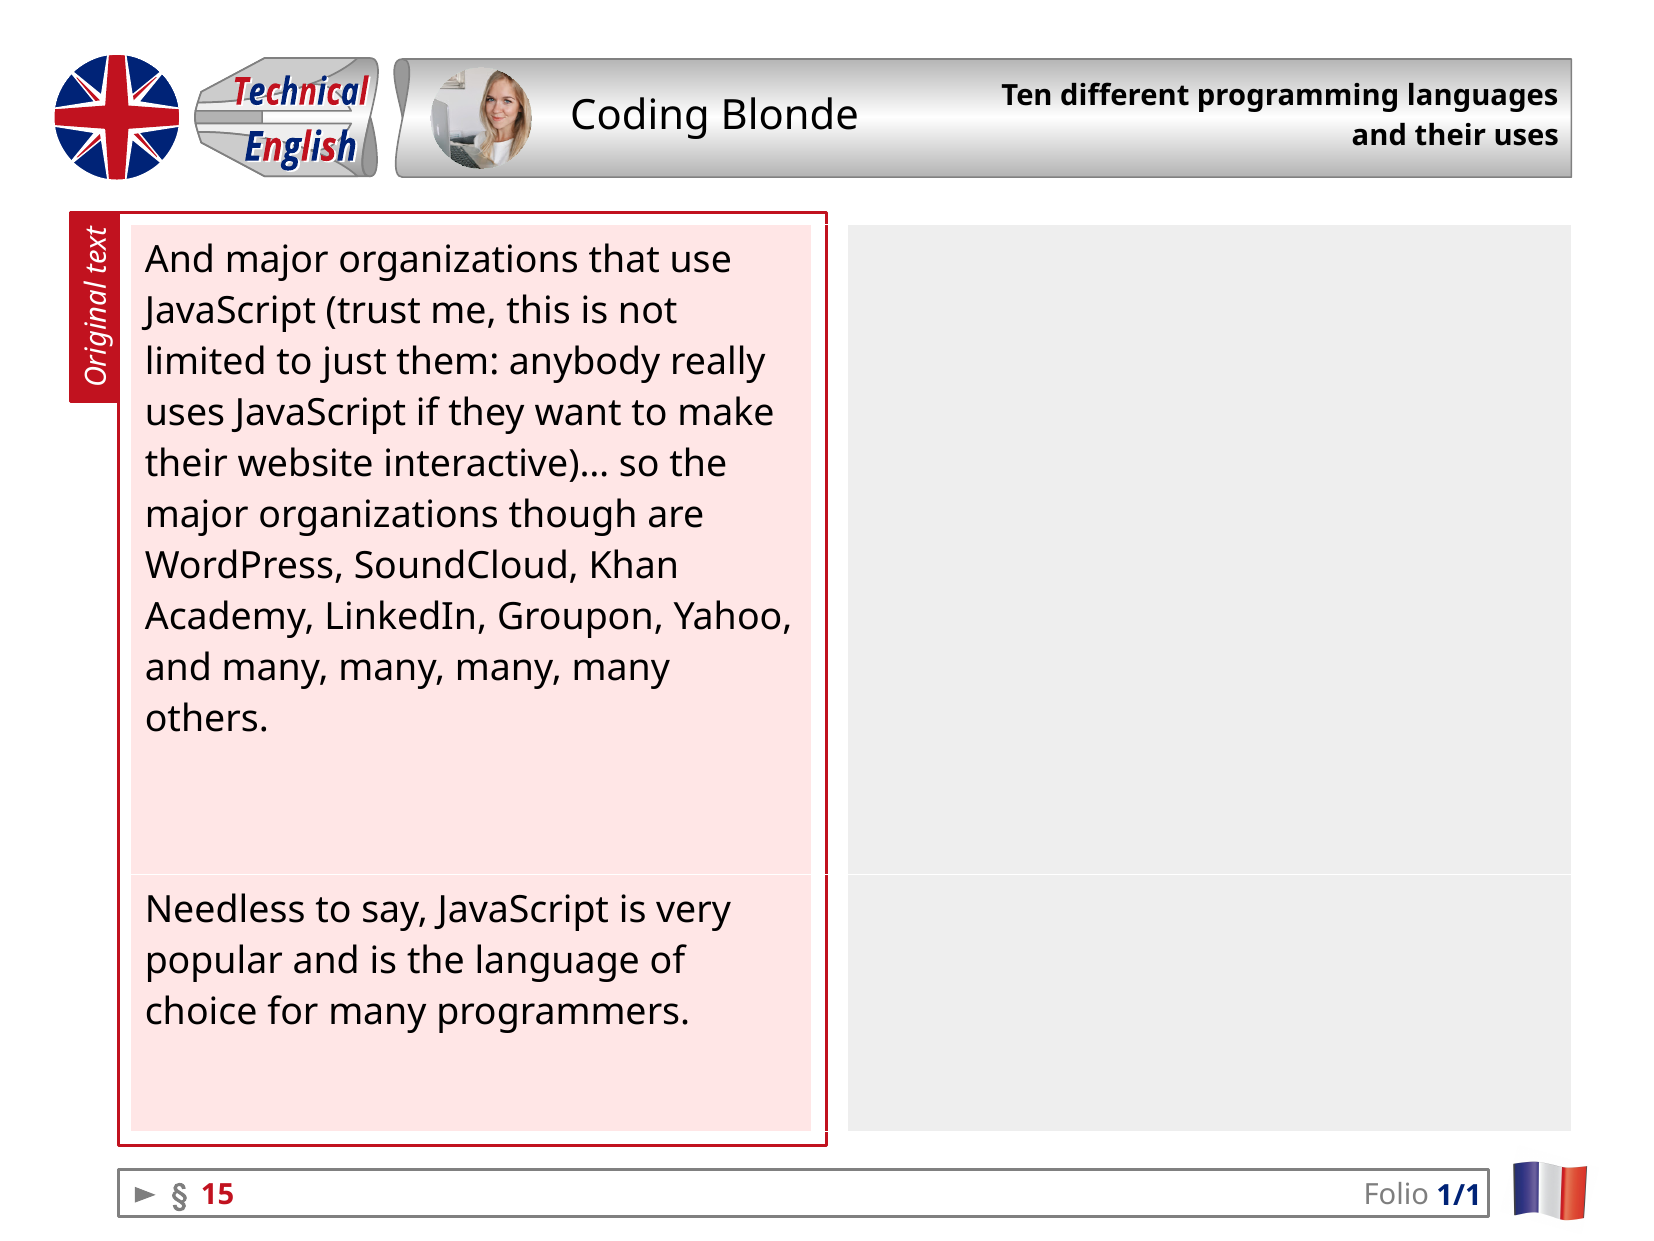

#
| And major organizations that use JavaScript (trust me, this is not limited to just them: anybody really uses JavaScript if they want to make their website interactive)… so the major organizations though are WordPress, SoundCloud, Khan Academy, LinkedIn, Groupon, Yahoo, and many, many, many, many others. | | |
| --- | --- | --- |
| Needless to say, JavaScript is very popular and is the language of choice for many programmers. | | |
15
1/1